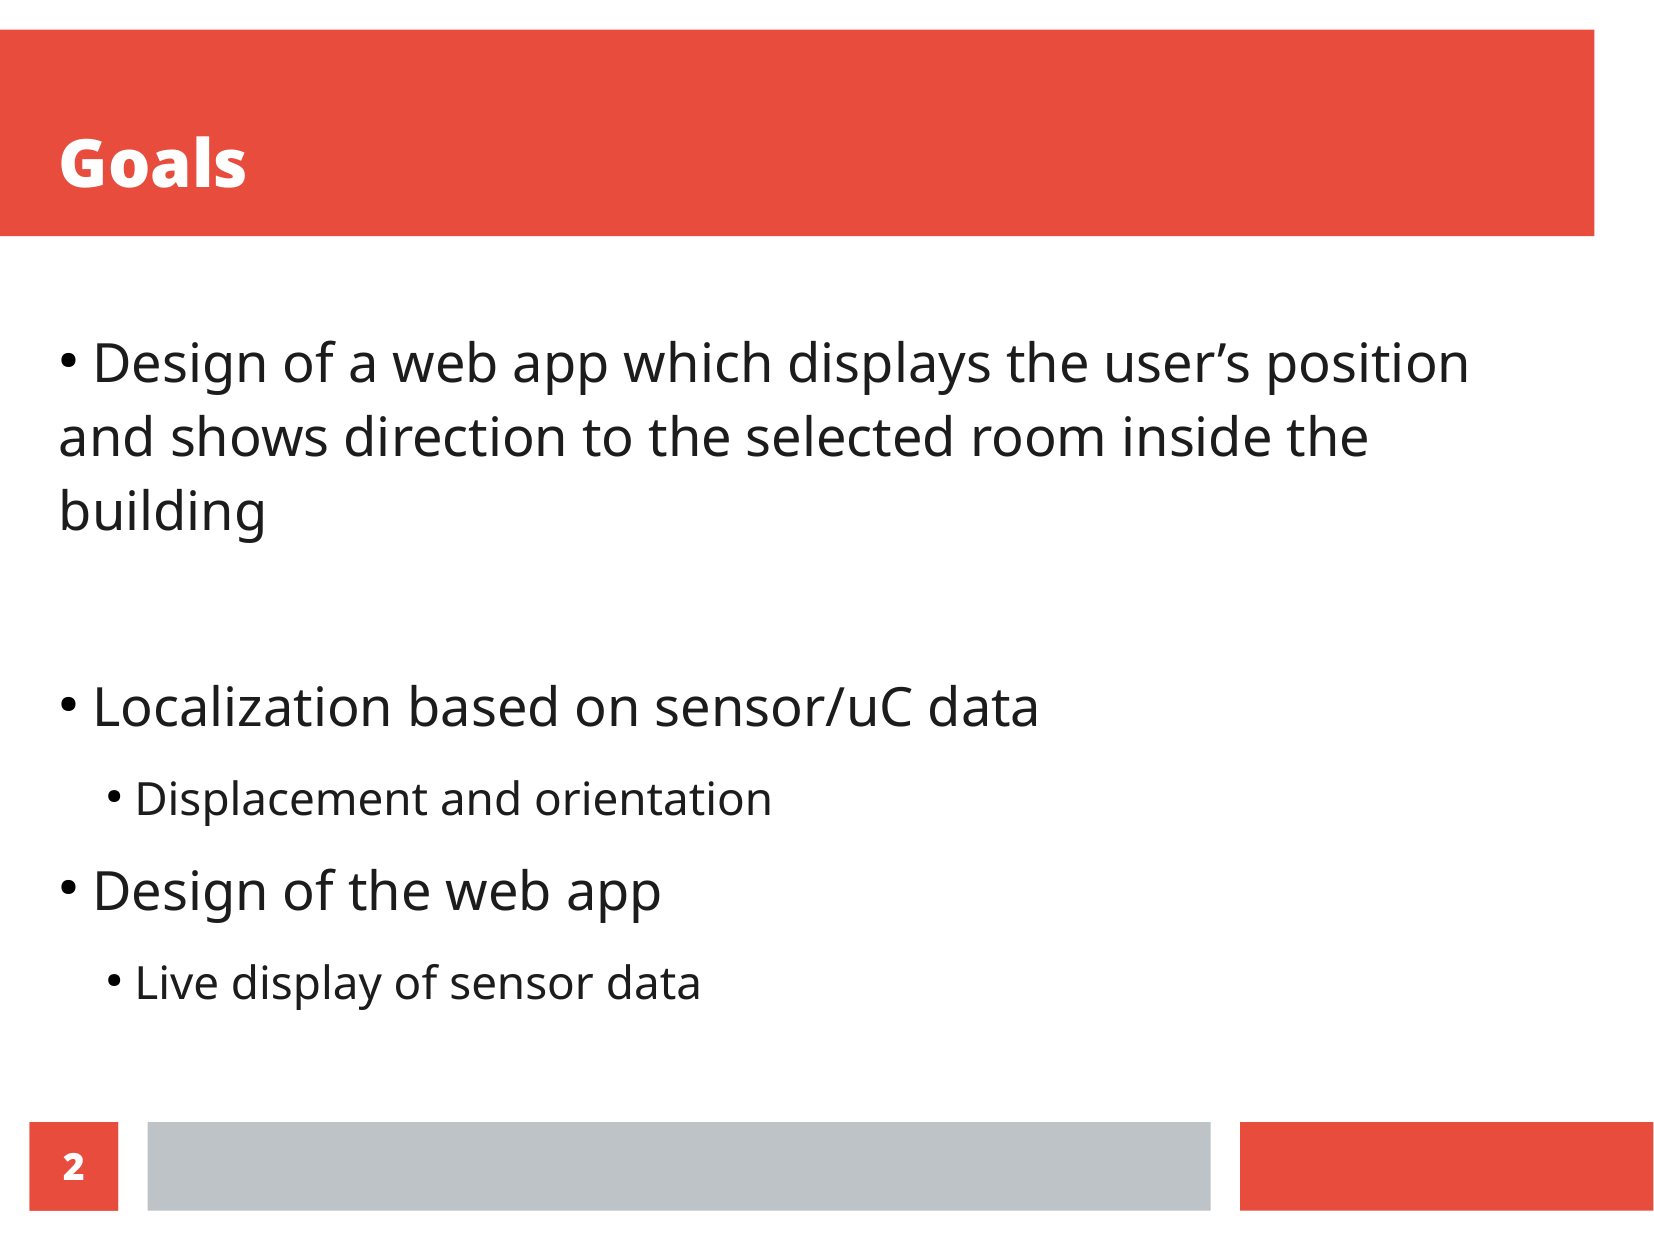

# Goals
 Design of a web app which displays the user’s position and shows direction to the selected room inside the building
 Localization based on sensor/uC data
 Displacement and orientation
 Design of the web app
 Live display of sensor data
2